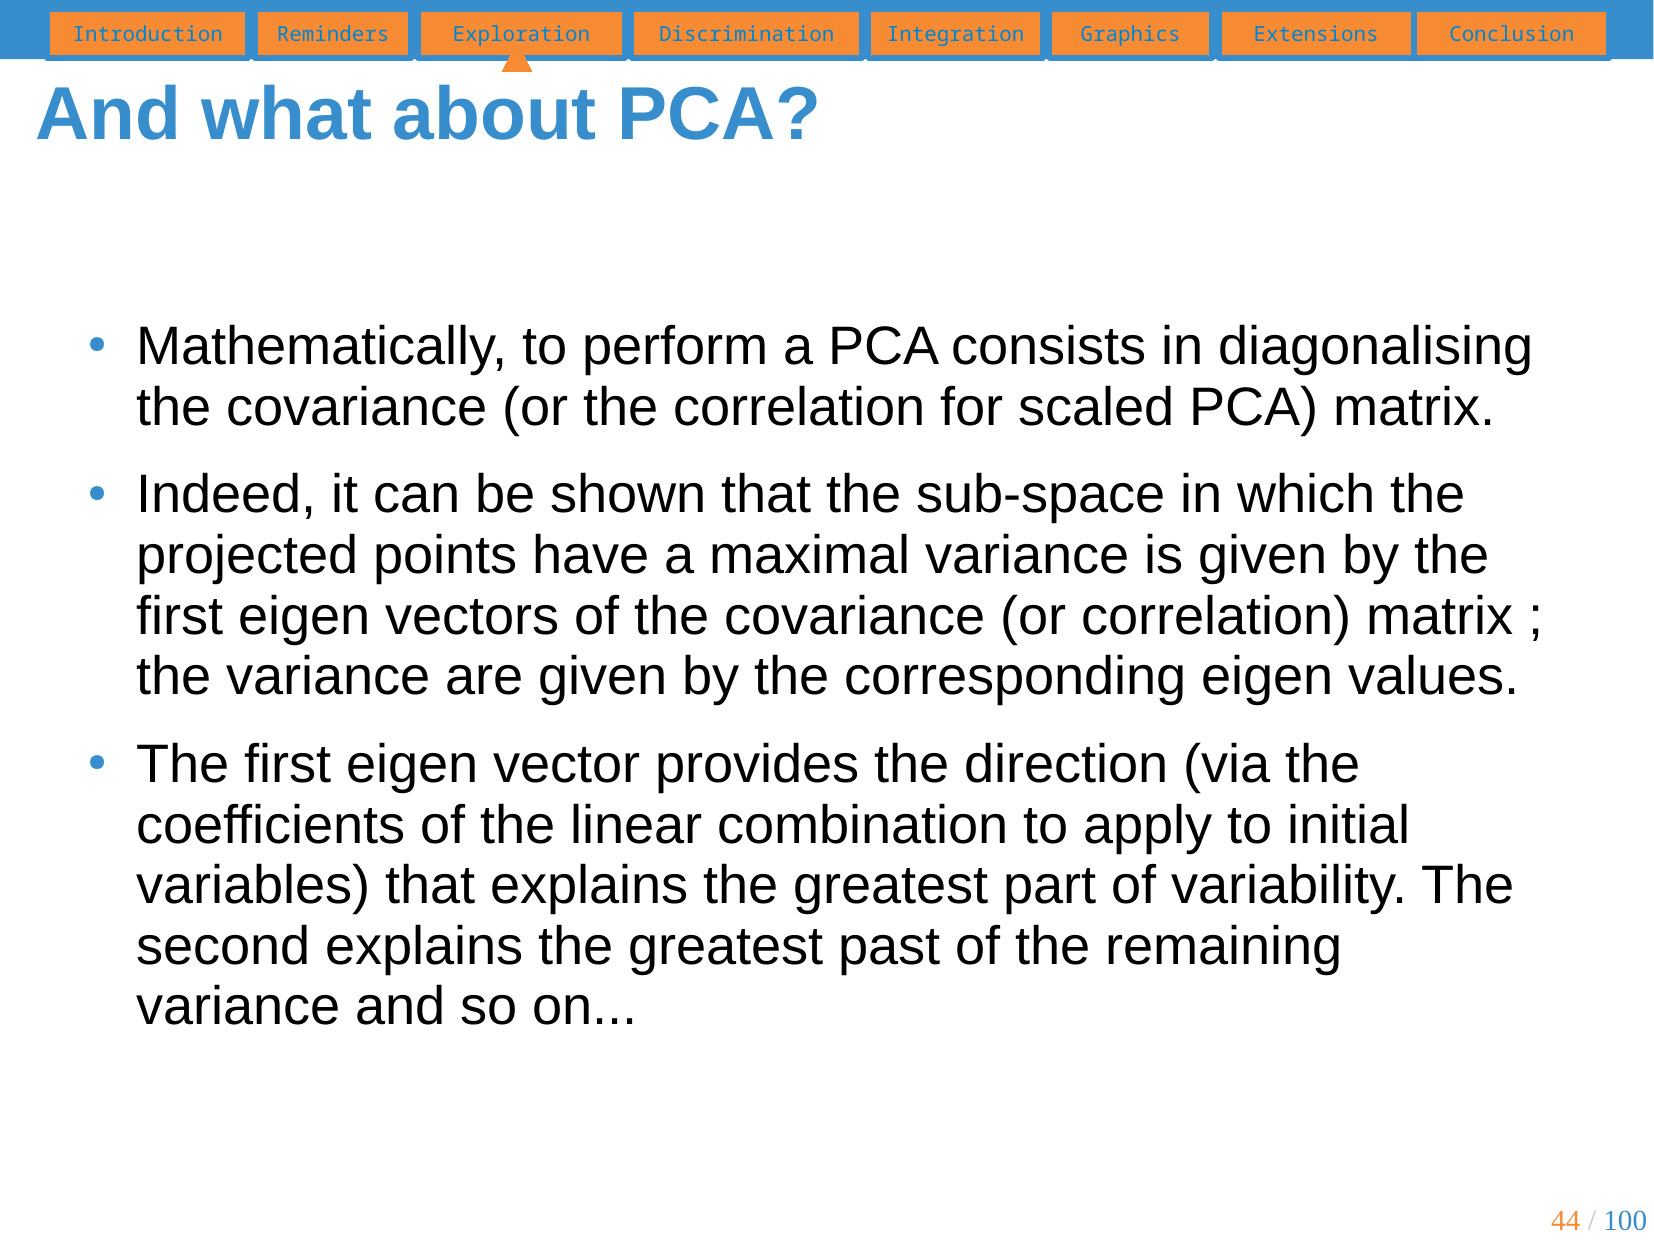

# And what about PCA?
Mathematically, to perform a PCA consists in diagonalising the covariance (or the correlation for scaled PCA) matrix.
Indeed, it can be shown that the sub-space in which the projected points have a maximal variance is given by the first eigen vectors of the covariance (or correlation) matrix ; the variance are given by the corresponding eigen values.
The first eigen vector provides the direction (via the coefficients of the linear combination to apply to initial variables) that explains the greatest part of variability. The second explains the greatest past of the remaining variance and so on...
44